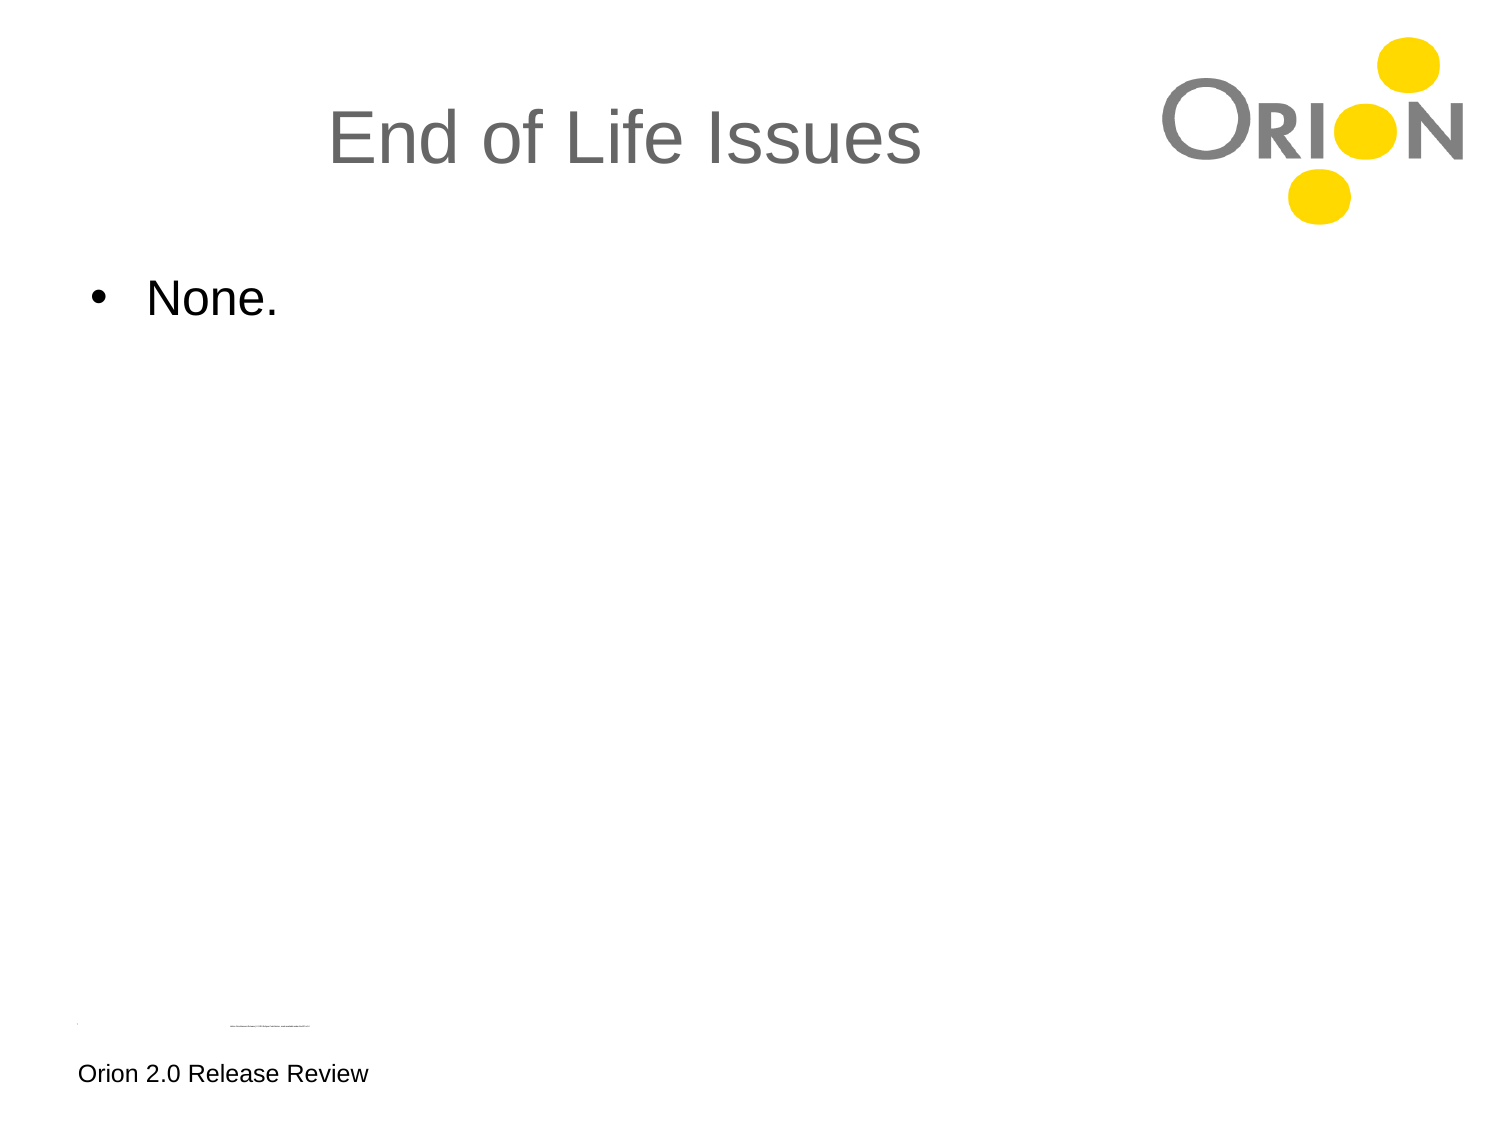

# End of Life Issues
None.
7
Copyright 2011